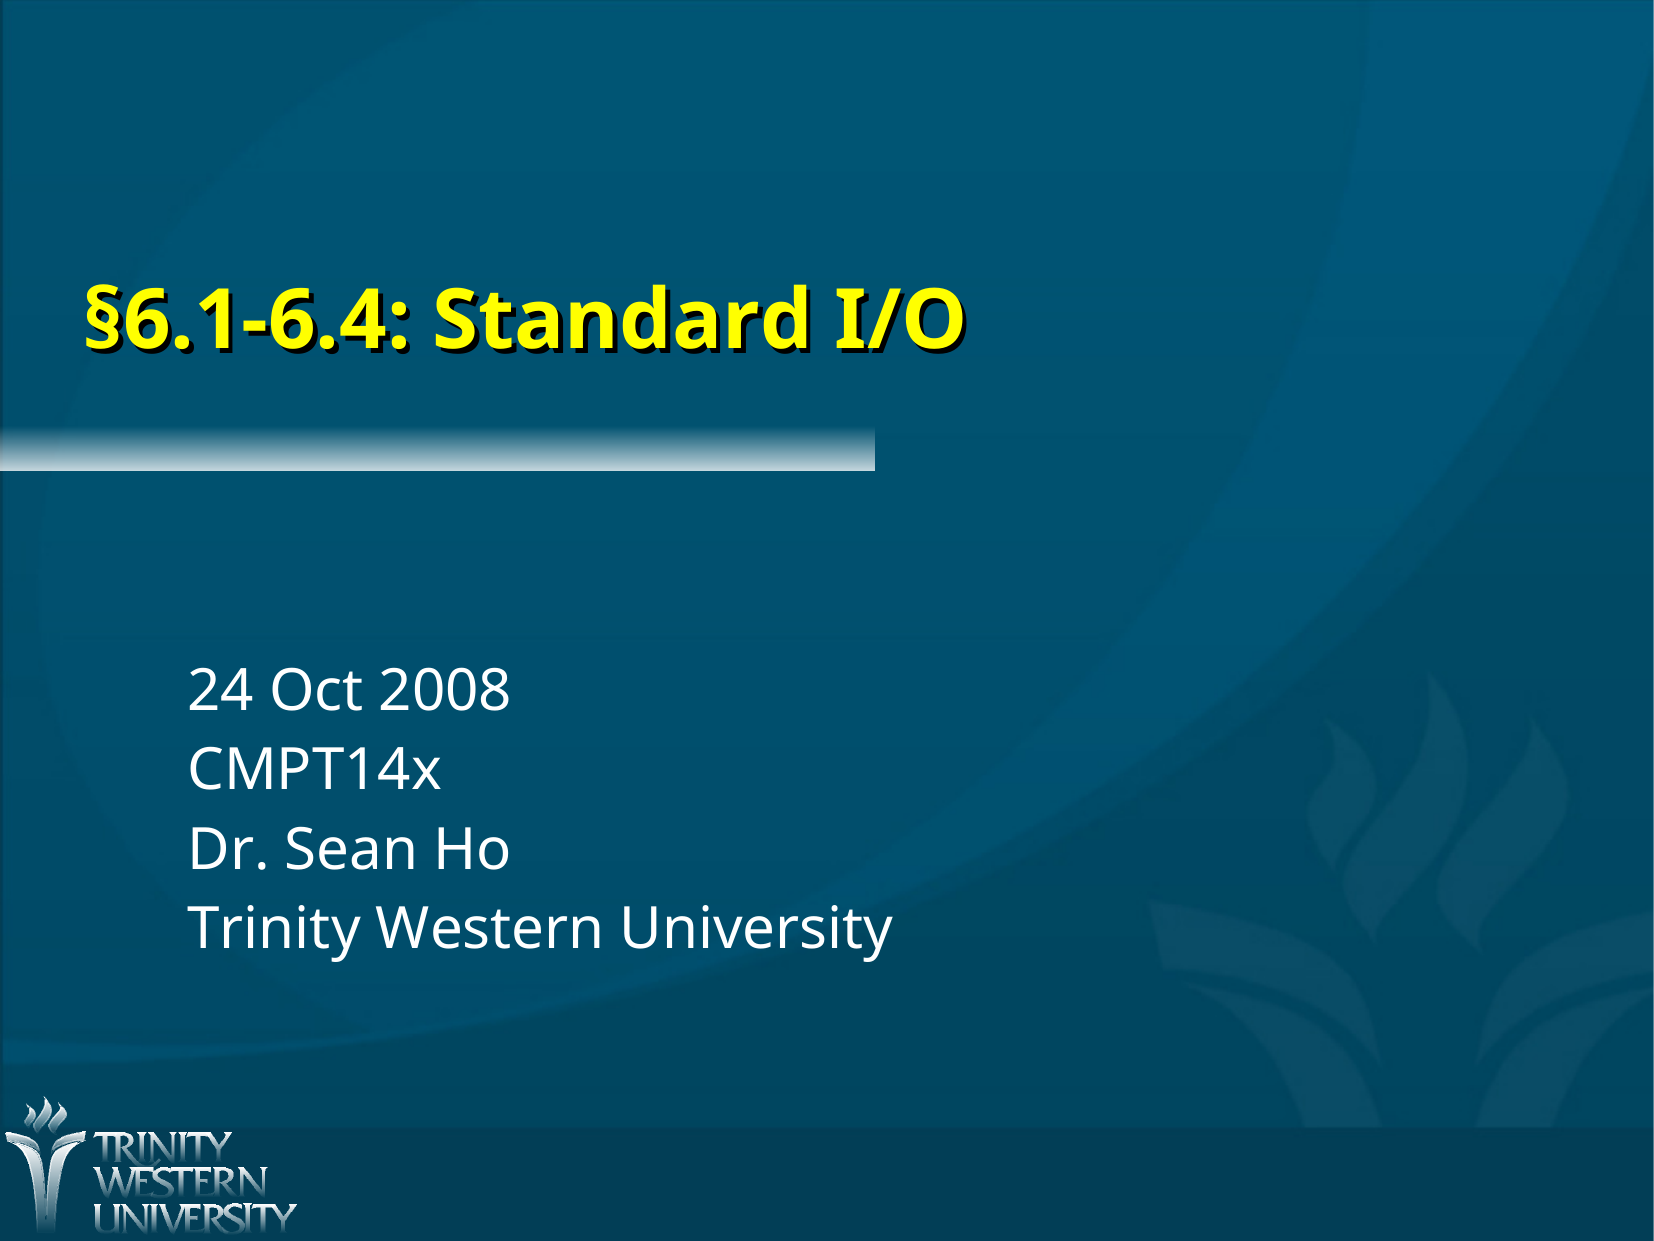

# §6.1-6.4: Standard I/O
24 Oct 2008
CMPT14x
Dr. Sean Ho
Trinity Western University